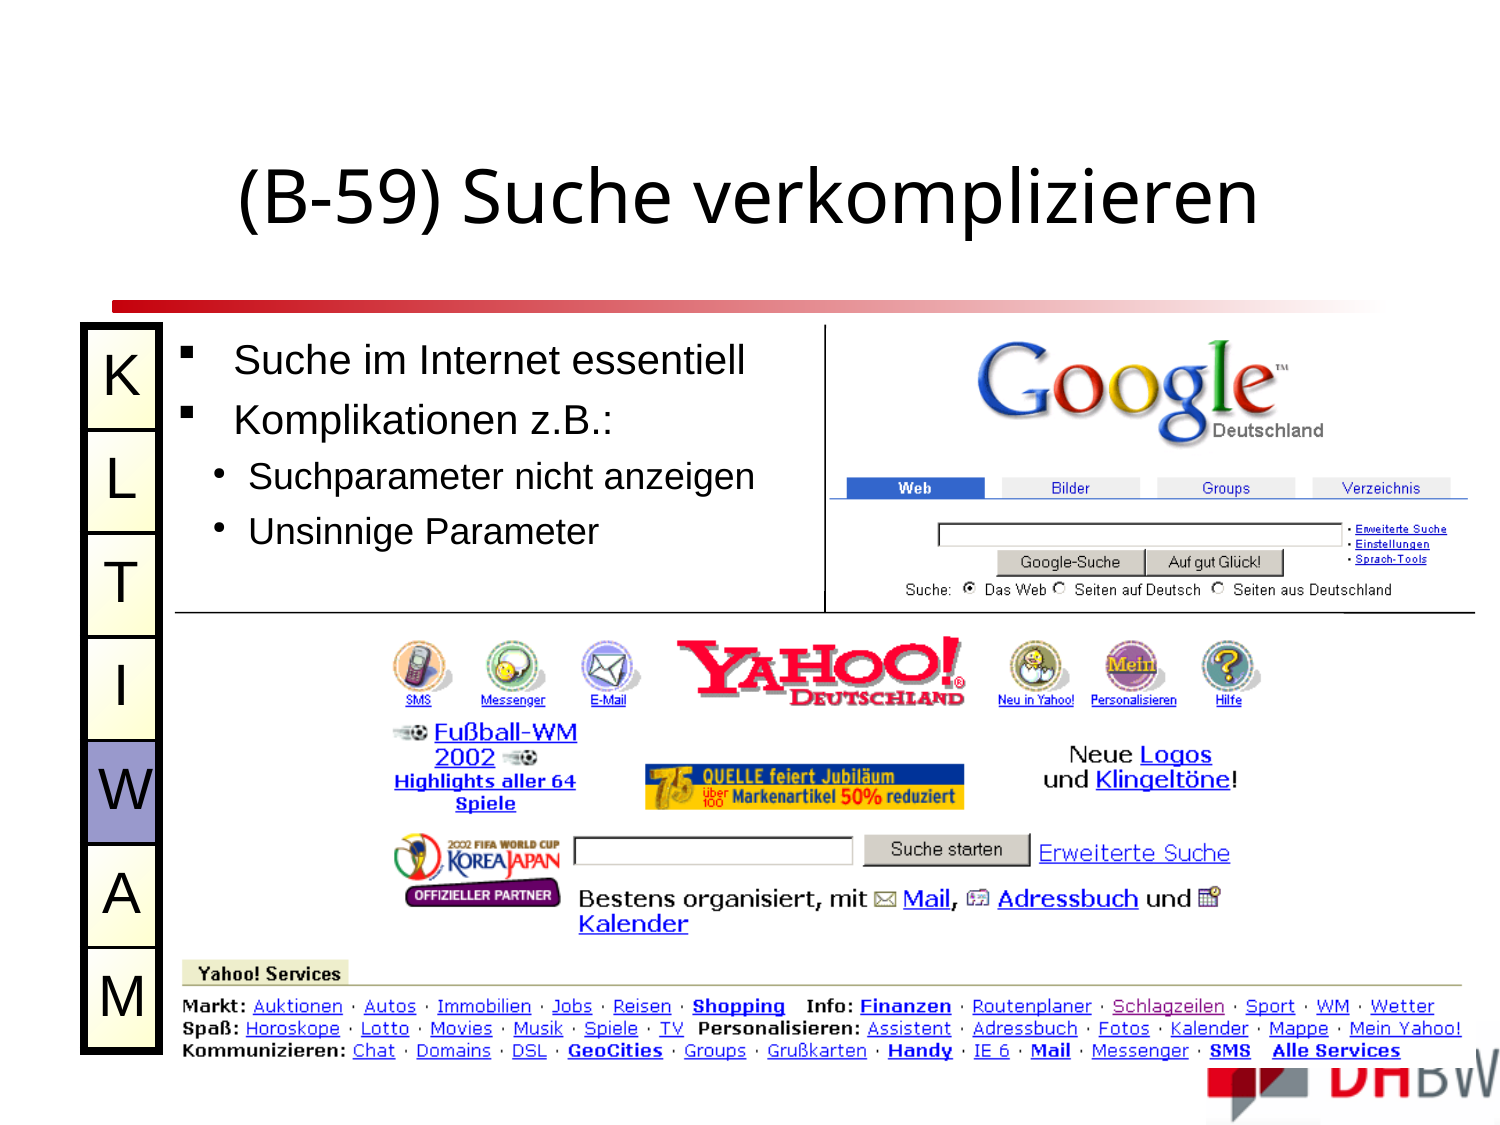

# (B-59) Suche verkomplizieren
Suche im Internet essentiell
Komplikationen z.B.:
Suchparameter nicht anzeigen
Unsinnige Parameter
| K |
| --- |
| L |
| T |
| I |
| W |
| A |
| M |